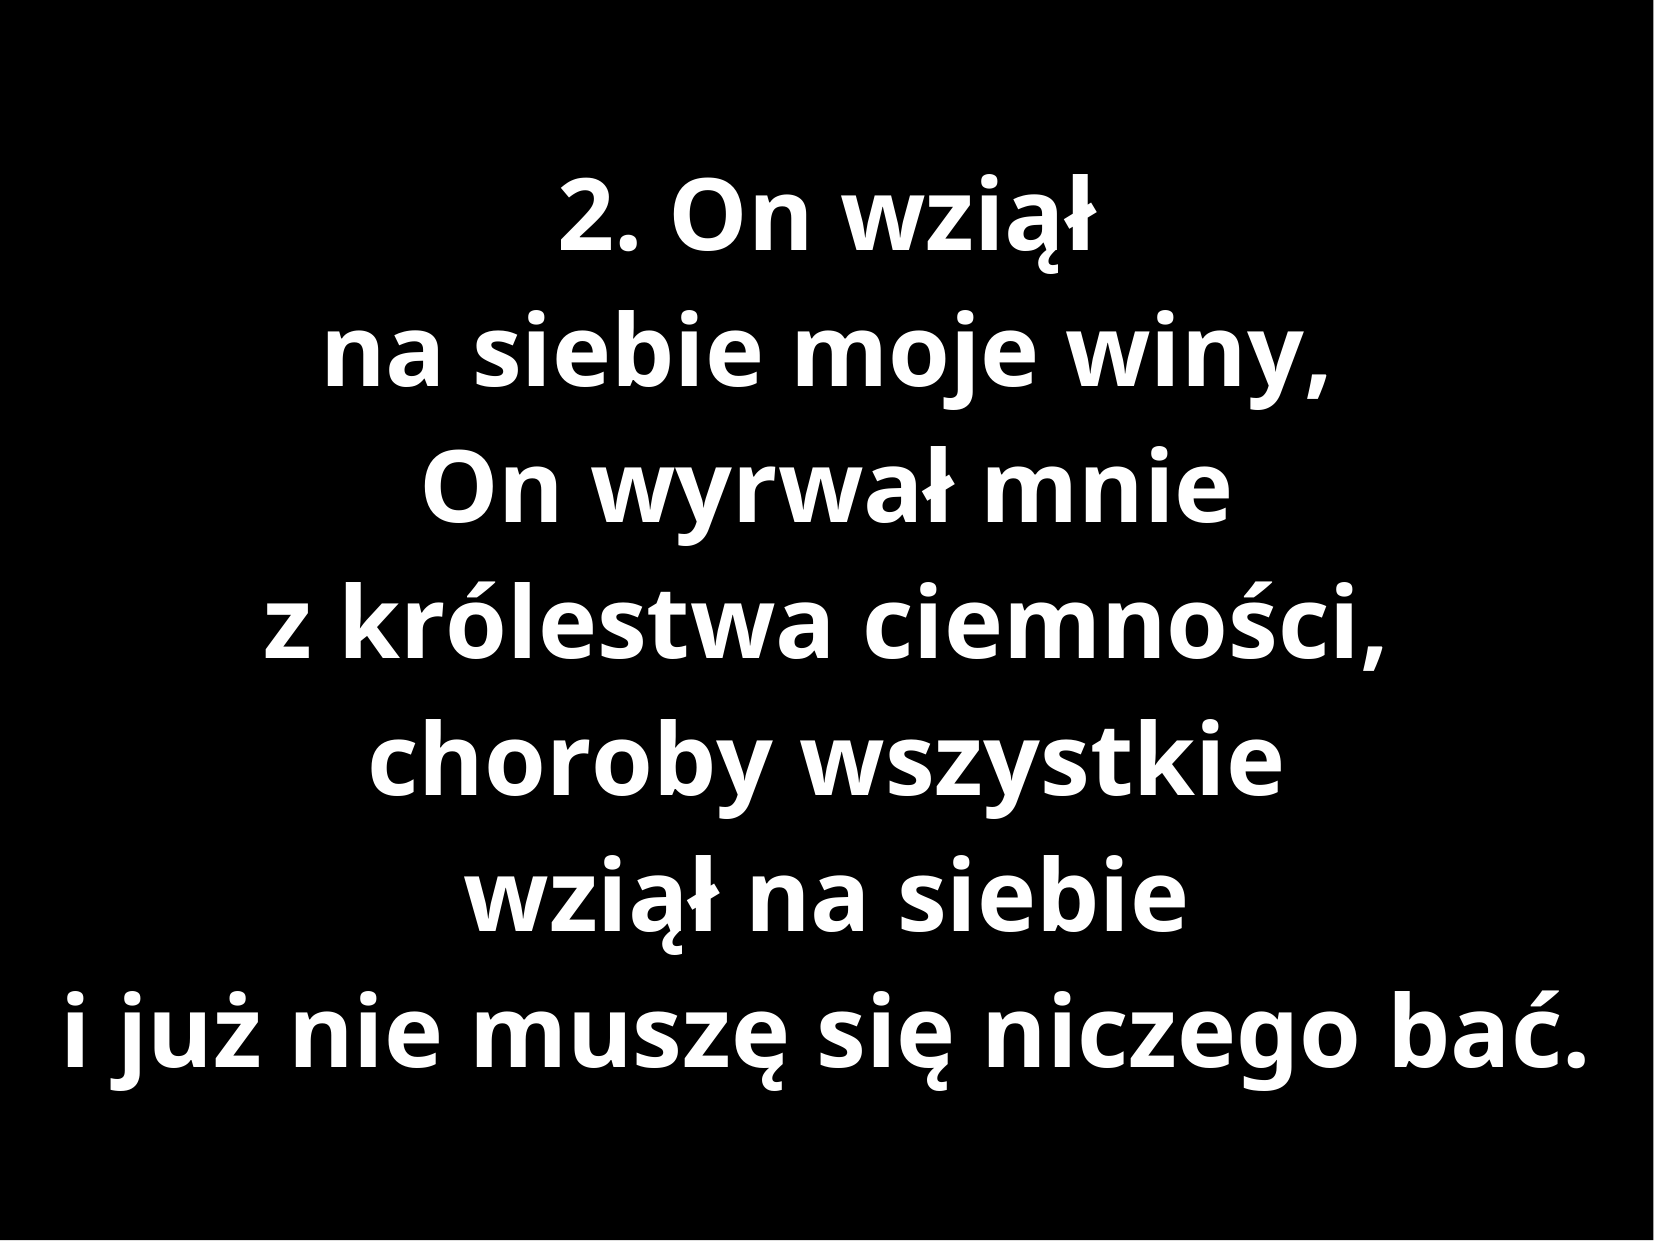

# 2. On wziął na siebie moje winy, On wyrwał mnie z królestwa ciemności, choroby wszystkie wziął na siebie i już nie muszę się niczego bać.